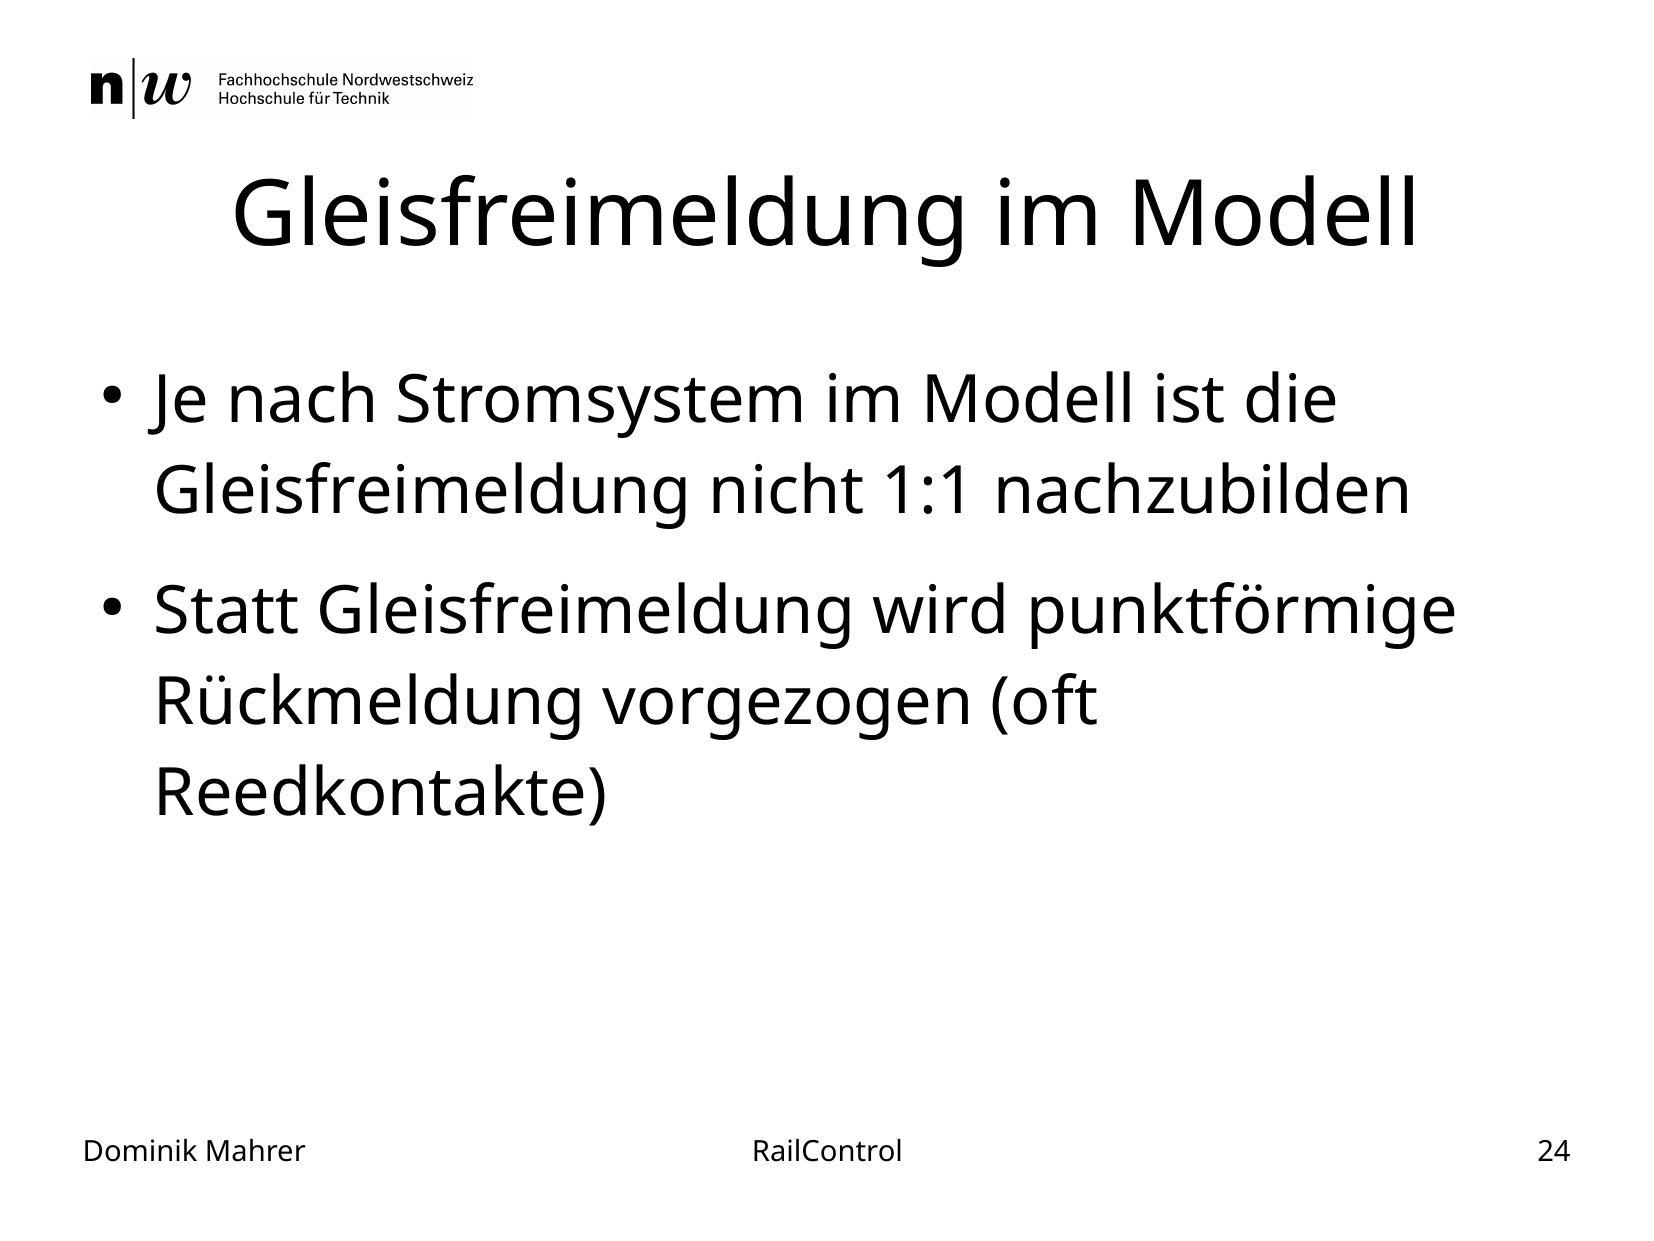

# Gleisfreimeldung im Modell
Je nach Stromsystem im Modell ist die Gleisfreimeldung nicht 1:1 nachzubilden
Statt Gleisfreimeldung wird punktförmige Rückmeldung vorgezogen (oft Reedkontakte)
Dominik Mahrer
RailControl
24